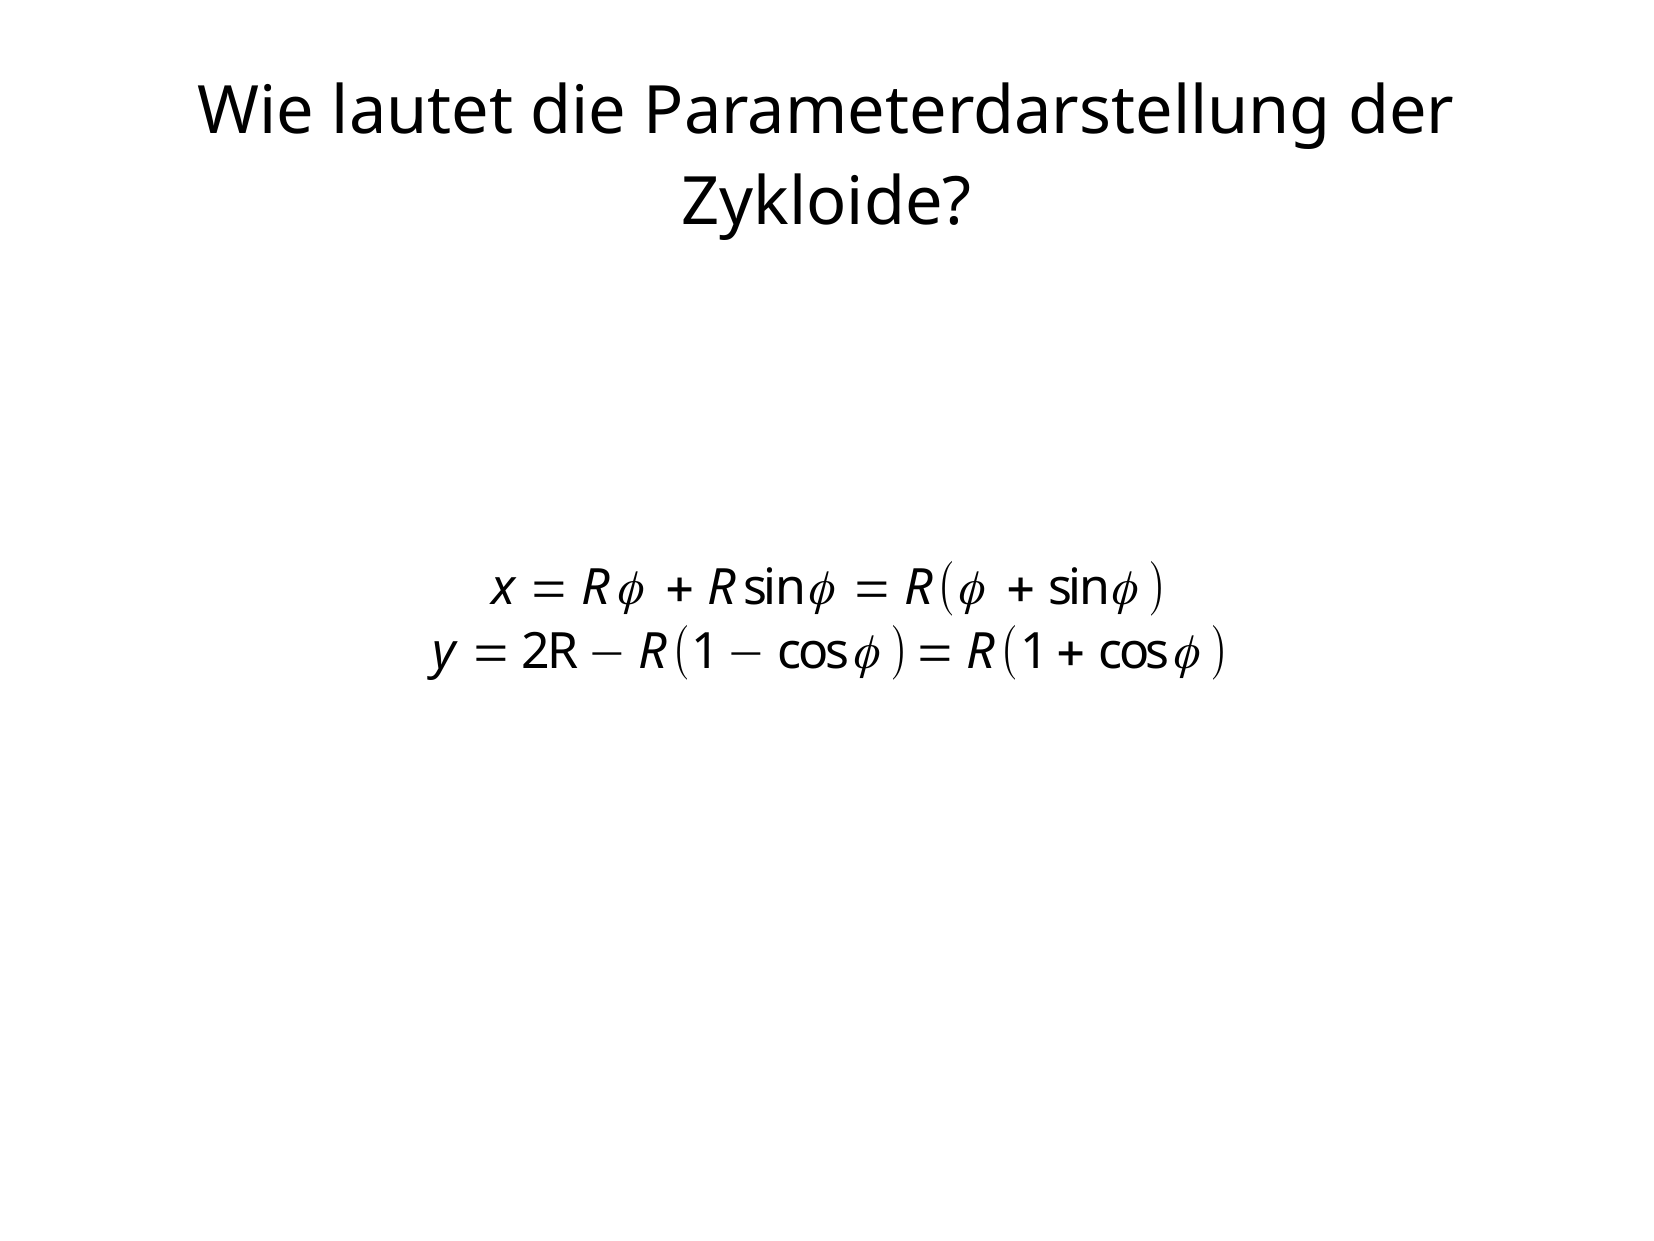

# Wie lautet die Parameterdarstellung der Zykloide?